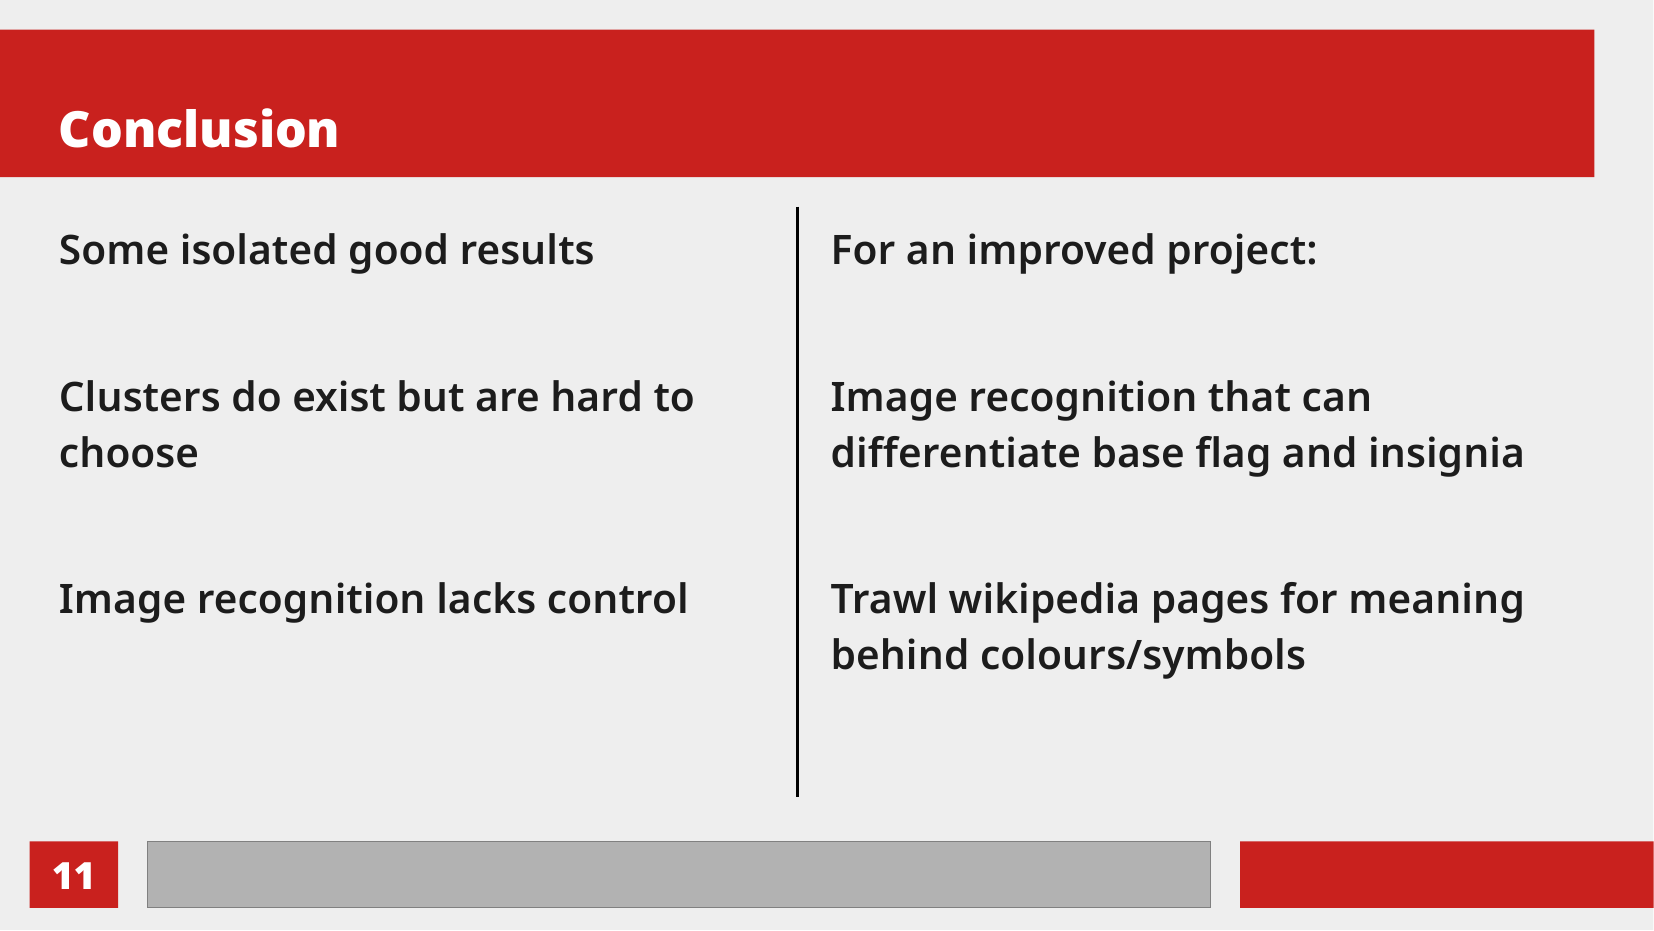

# Conclusion
Some isolated good results
Clusters do exist but are hard to choose
Image recognition lacks control
For an improved project:
Image recognition that can differentiate base flag and insignia
Trawl wikipedia pages for meaning behind colours/symbols
11